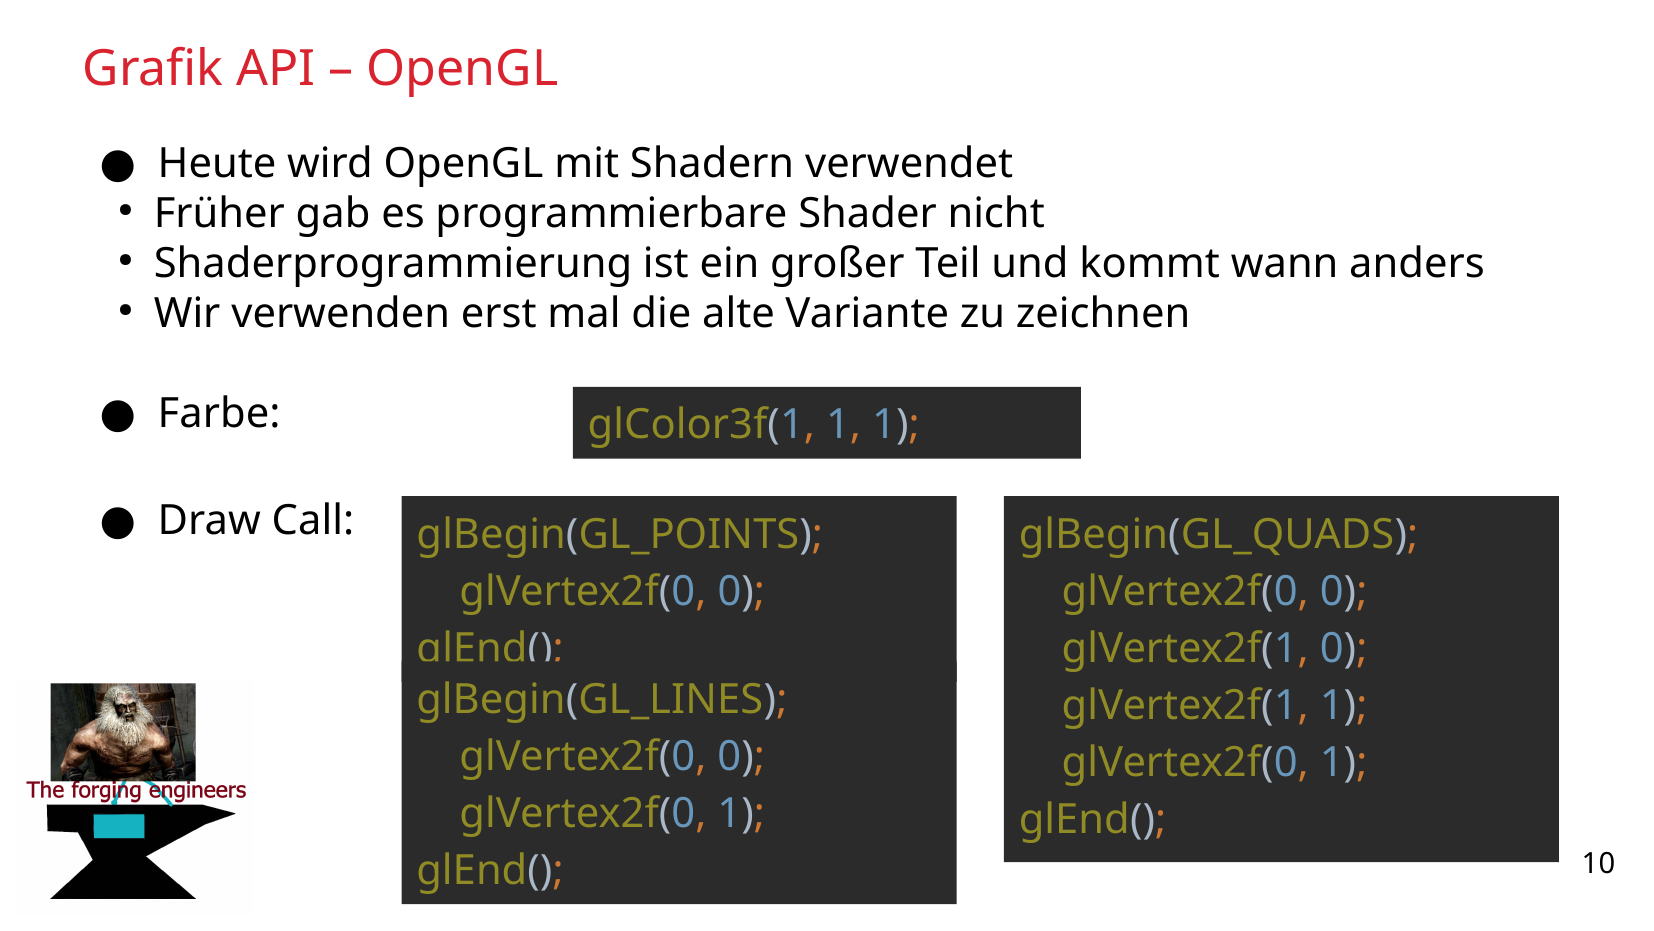

# Grafik API – OpenGL
Heute wird OpenGL mit Shadern verwendet
Früher gab es programmierbare Shader nicht
Shaderprogrammierung ist ein großer Teil und kommt wann anders
Wir verwenden erst mal die alte Variante zu zeichnen
Farbe:
Draw Call:
glColor3f(1, 1, 1);
glBegin(GL_POINTS);
 glVertex2f(0, 0);
glEnd();
glBegin(GL_QUADS);
 glVertex2f(0, 0);
 glVertex2f(1, 0);
 glVertex2f(1, 1);
 glVertex2f(0, 1);
glEnd();
glBegin(GL_LINES);
 glVertex2f(0, 0);
 glVertex2f(0, 1);
glEnd();